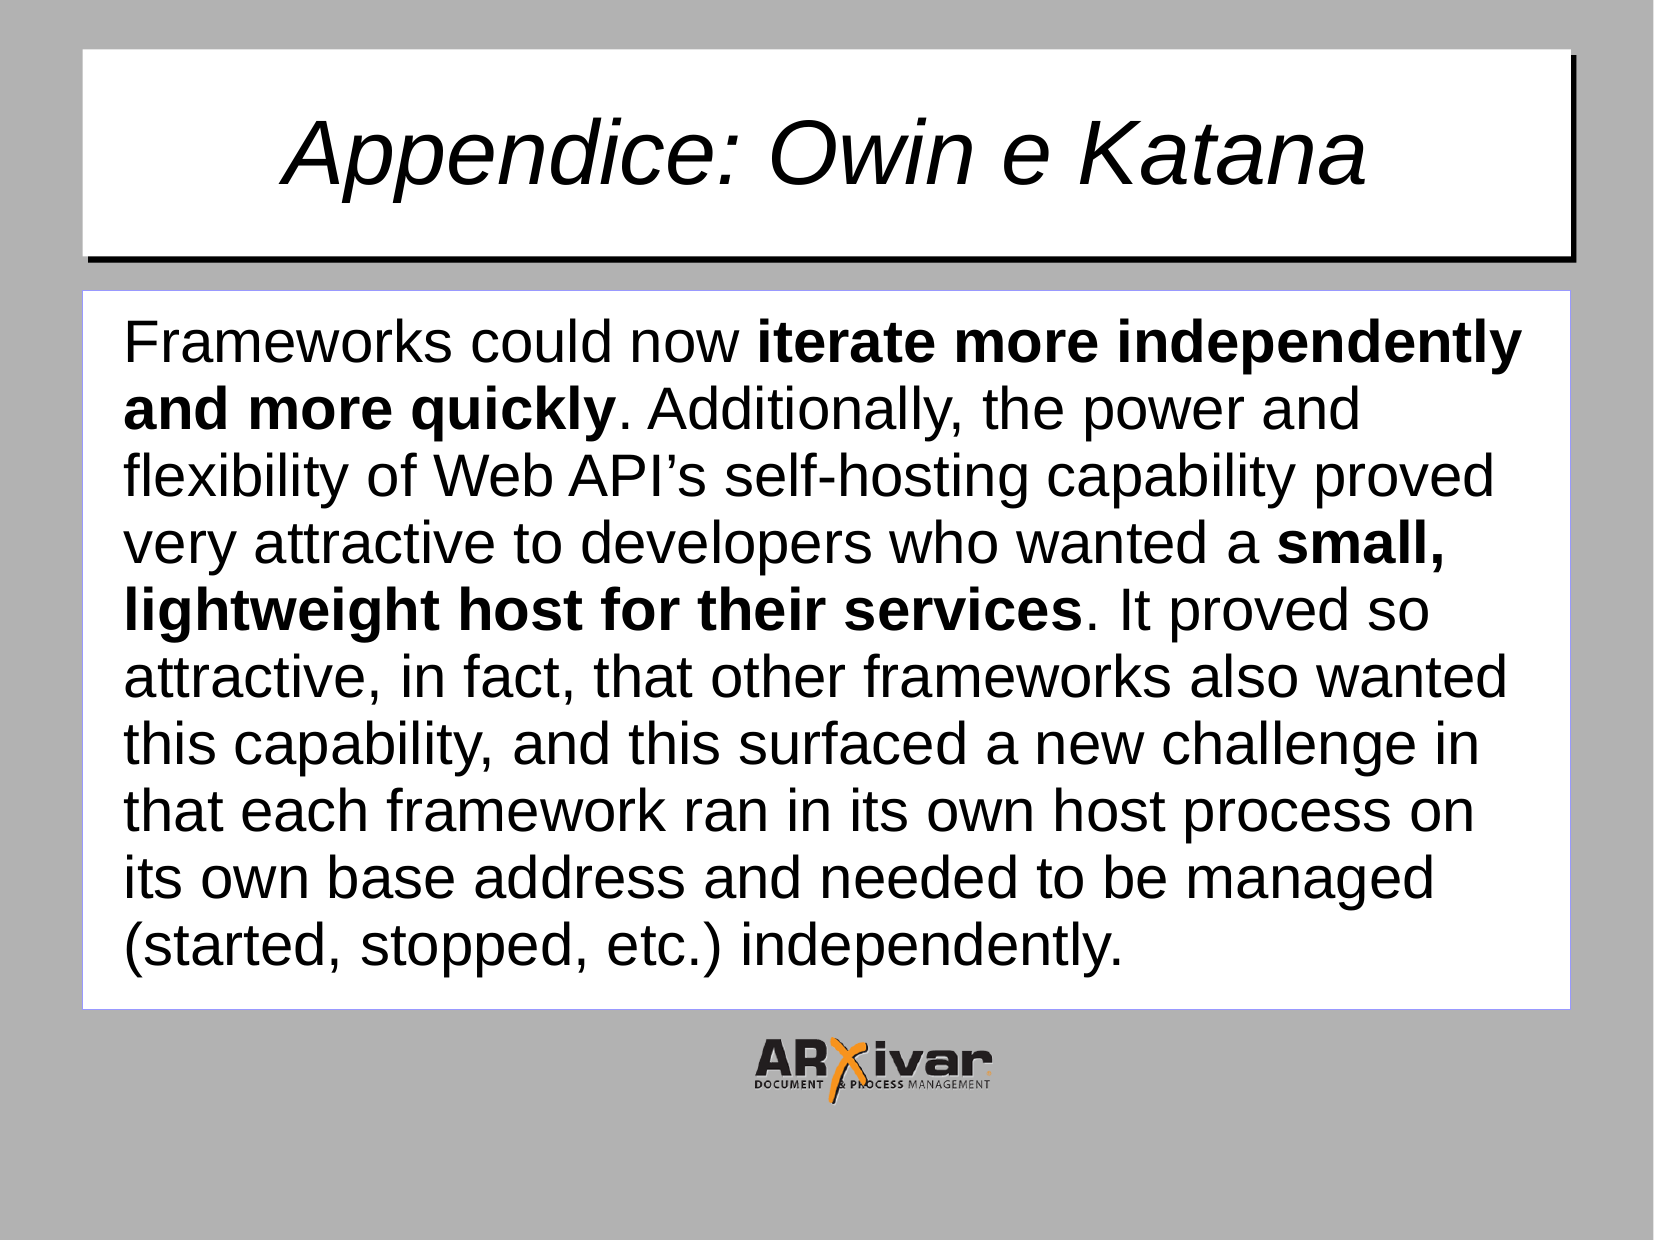

# Appendice: Owin e Katana
Frameworks could now iterate more independently and more quickly. Additionally, the power and flexibility of Web API’s self-hosting capability proved very attractive to developers who wanted a small, lightweight host for their services. It proved so attractive, in fact, that other frameworks also wanted this capability, and this surfaced a new challenge in that each framework ran in its own host process on its own base address and needed to be managed (started, stopped, etc.) independently.